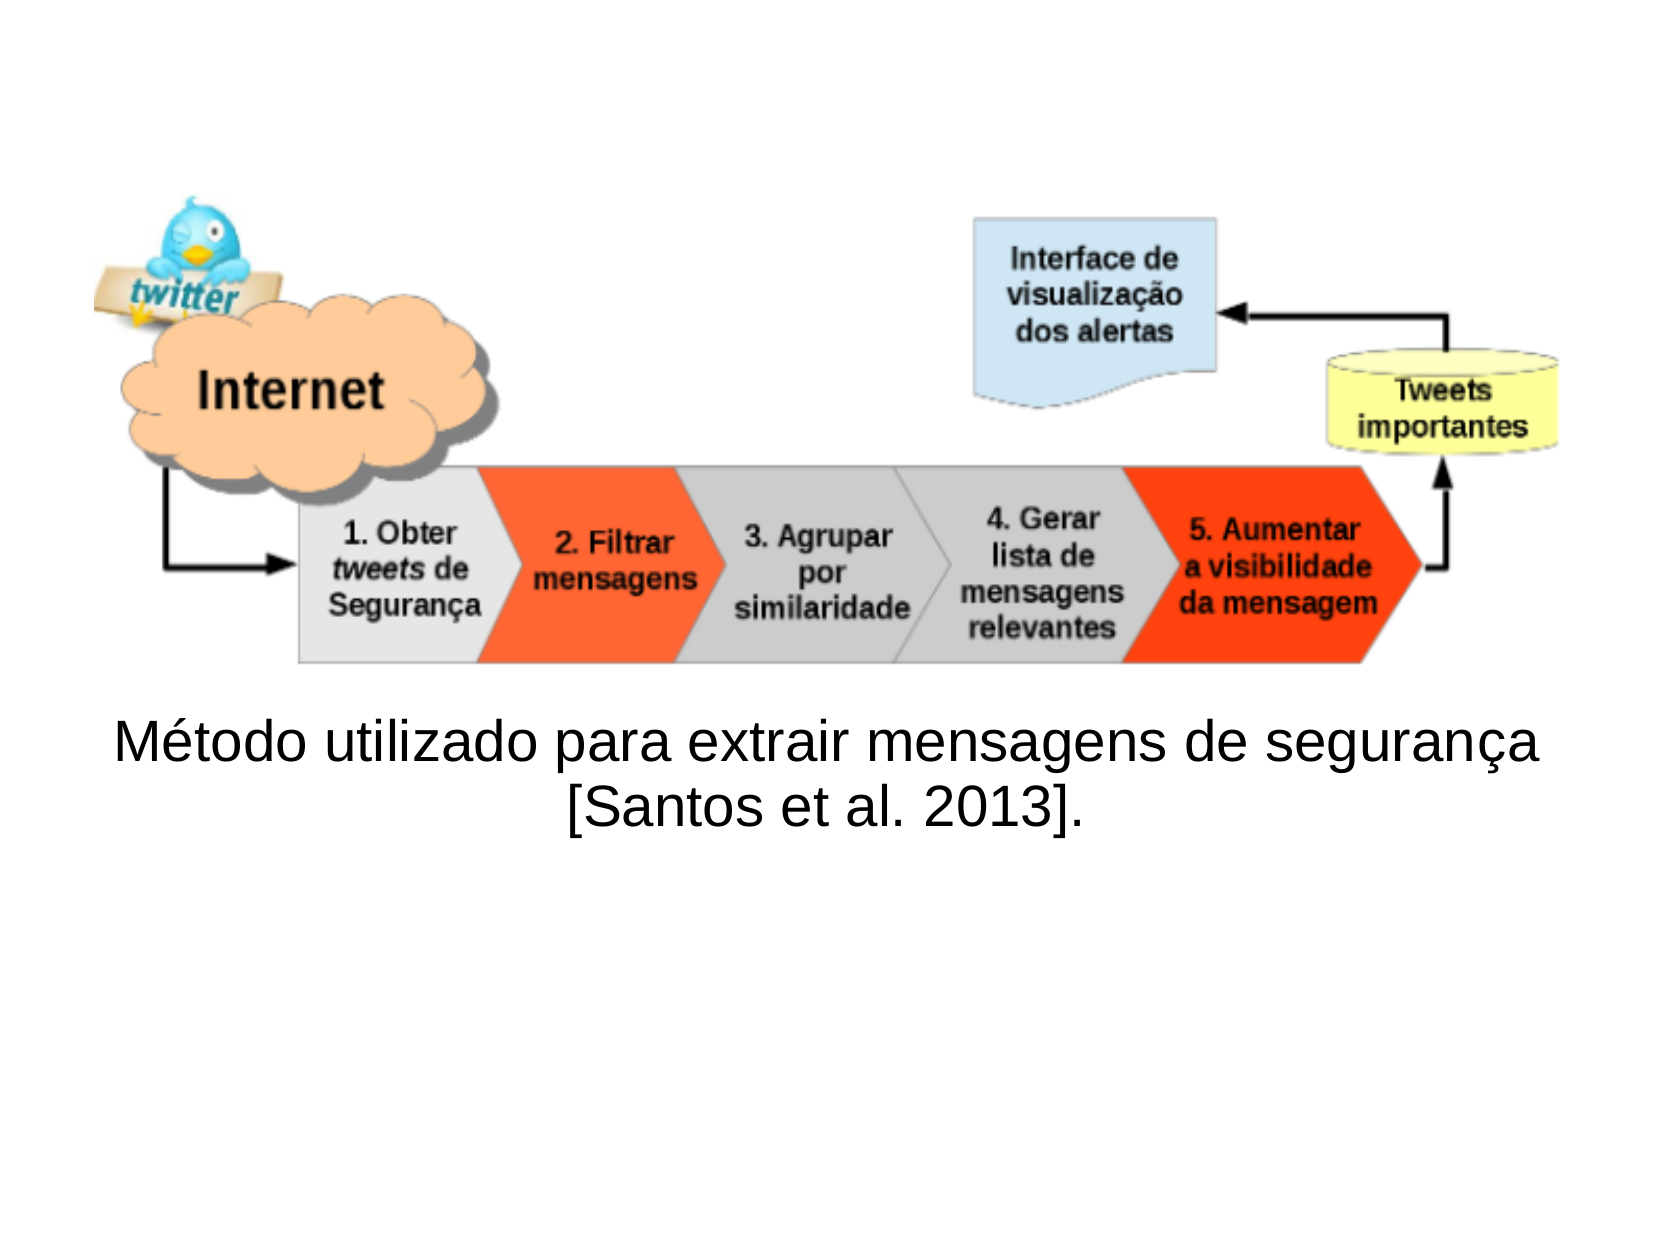

# Método utilizado para extrair mensagens de segurança [Santos et al. 2013].